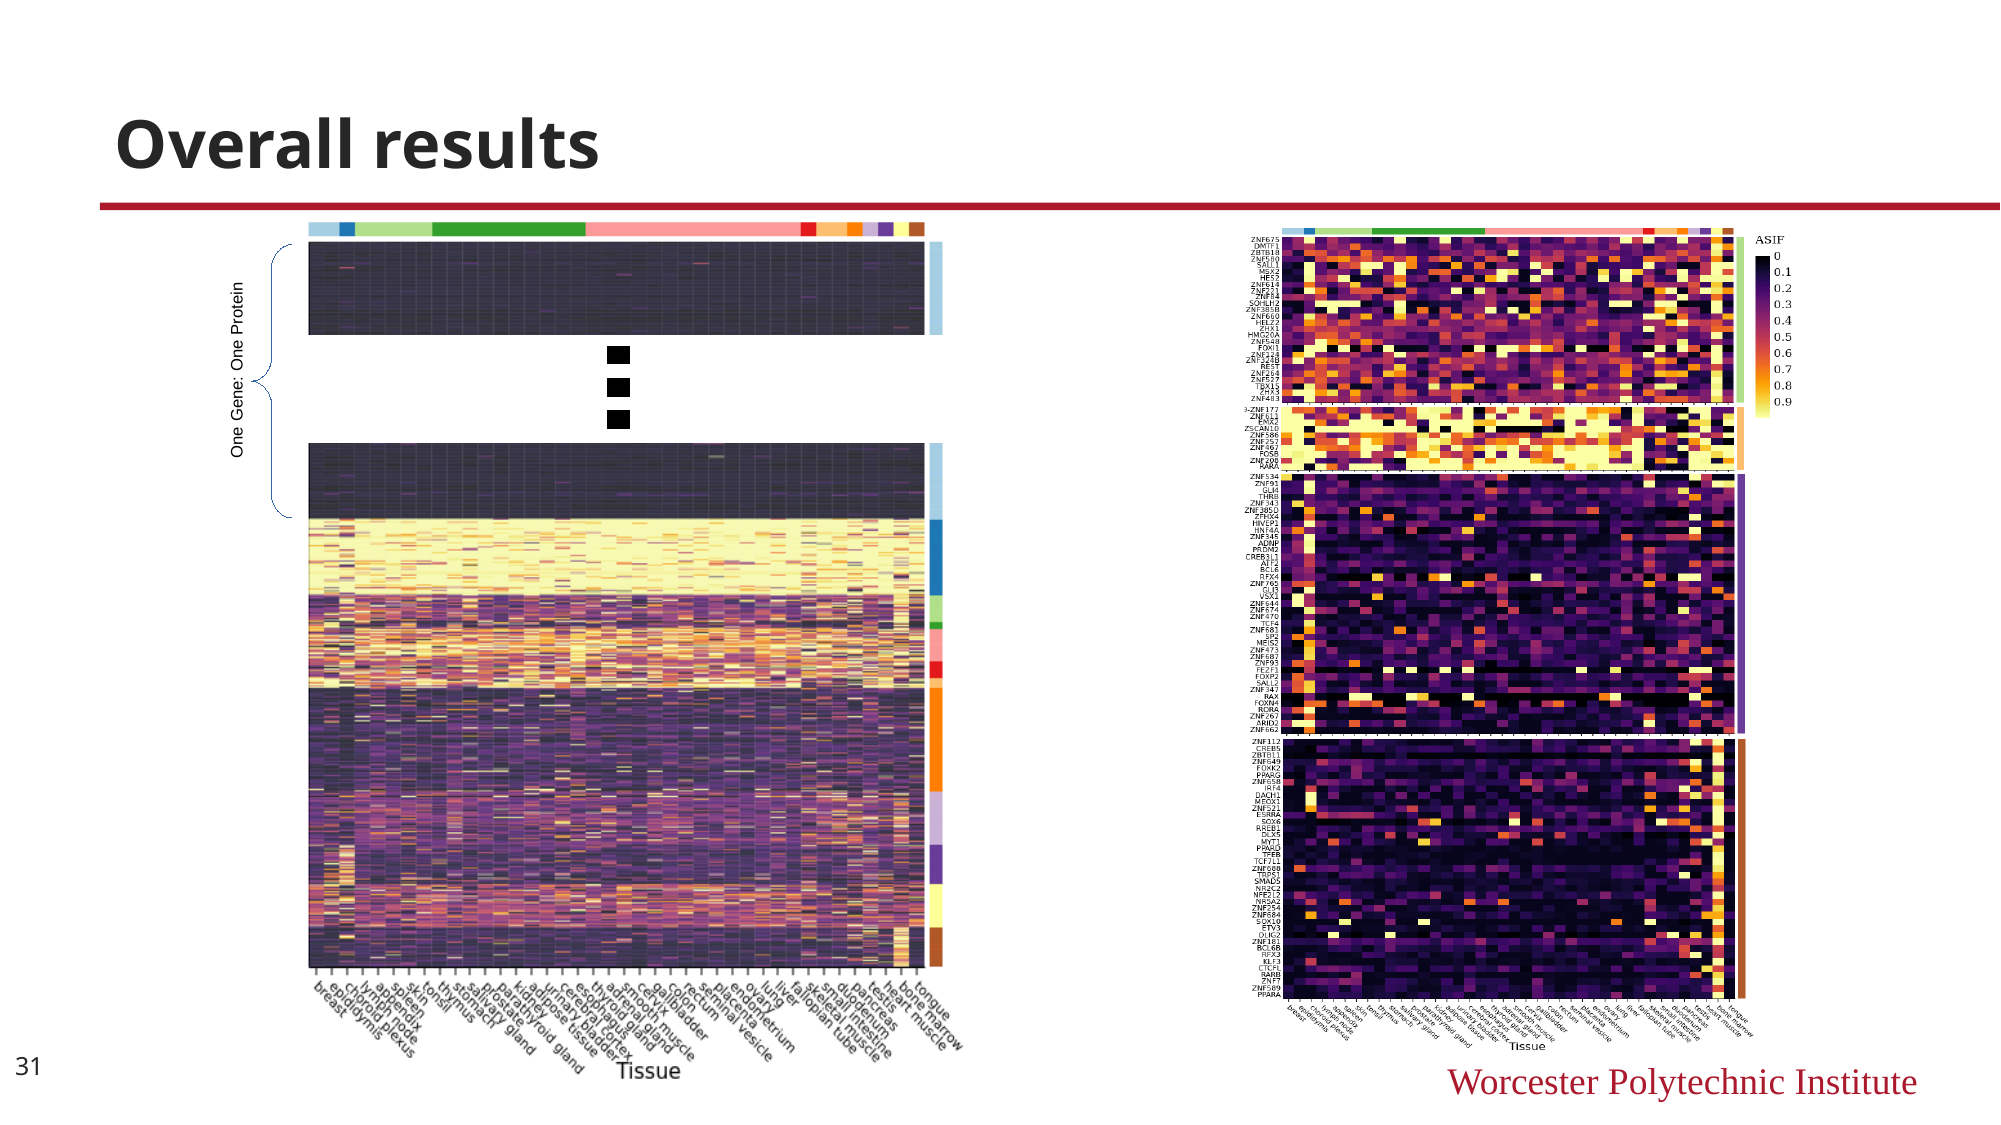

# Overall results
One Gene: One Protein
31